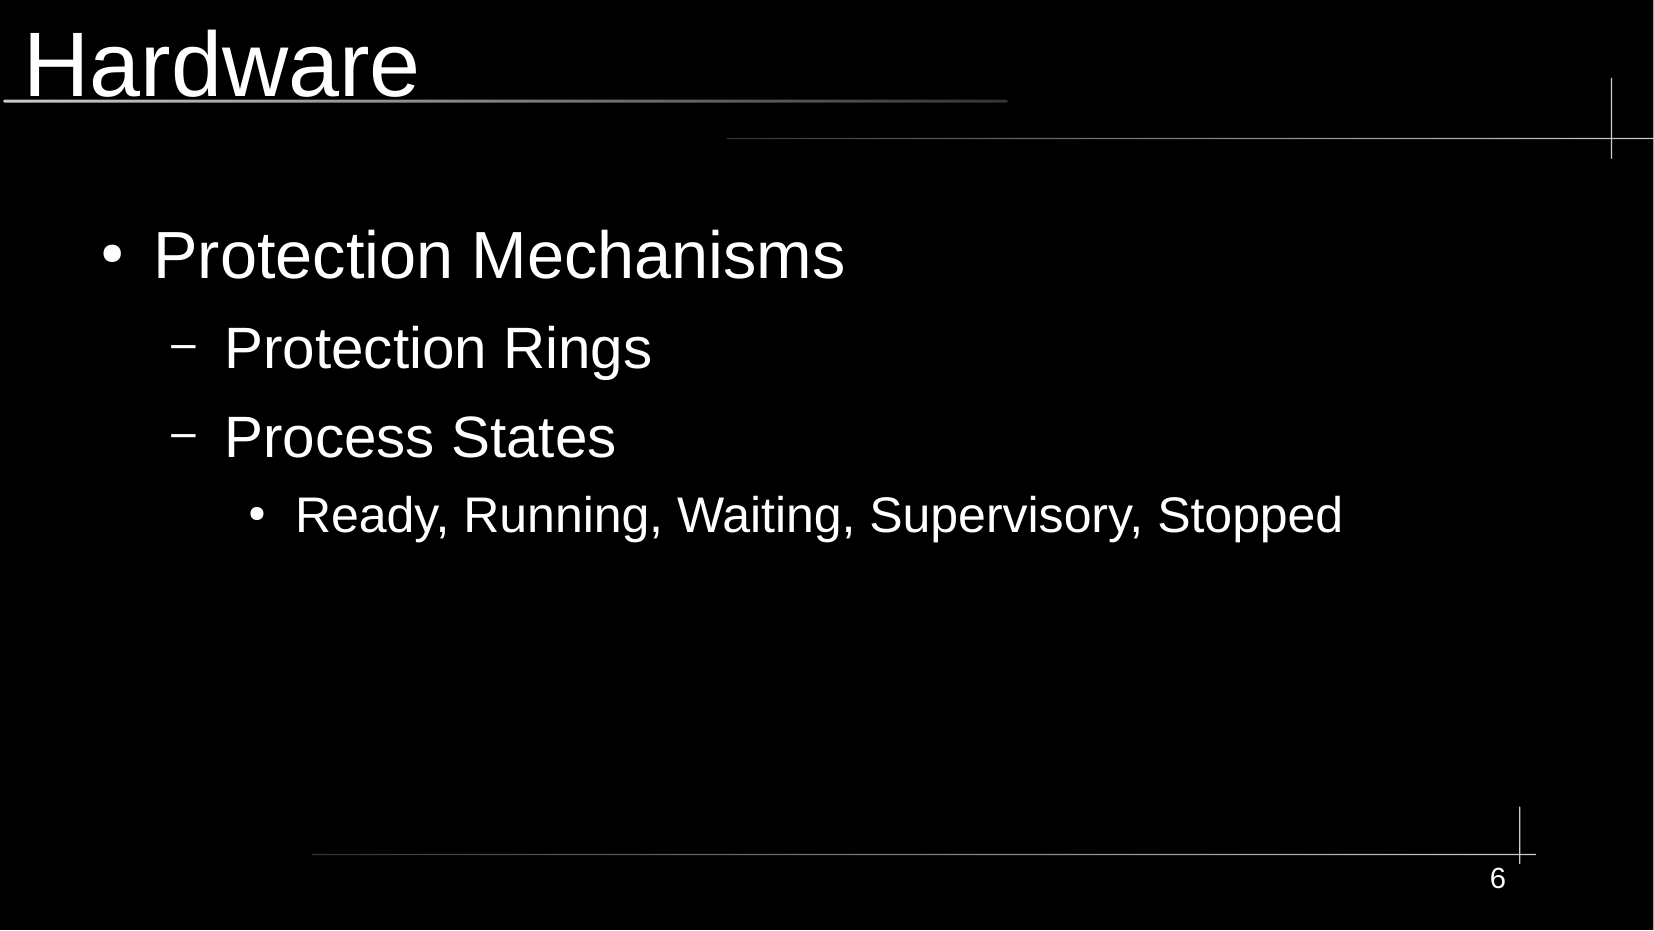

# Hardware
Protection Mechanisms
Protection Rings
Process States
Ready, Running, Waiting, Supervisory, Stopped
6